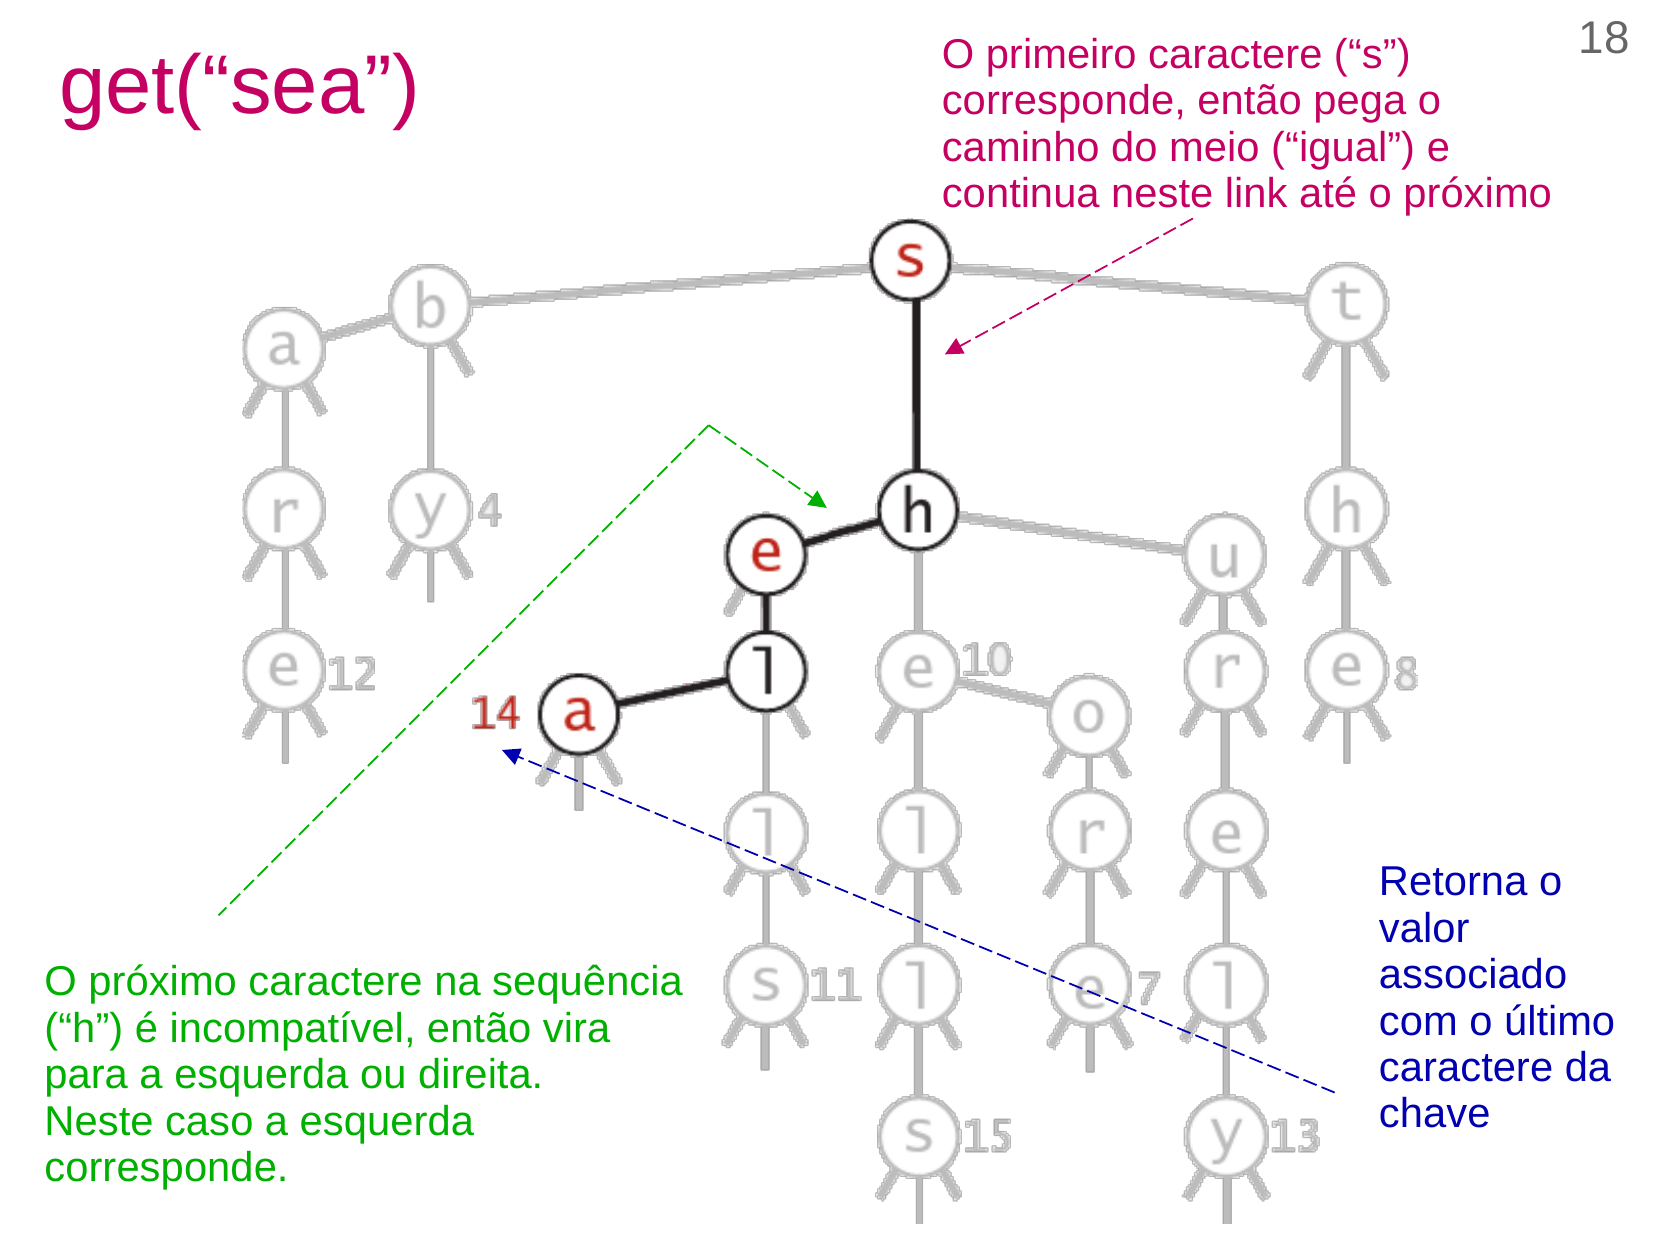

18
O primeiro caractere (“s”) corresponde, então pega o caminho do meio (“igual”) e continua neste link até o próximo
# get(“sea”)
Retorna o valor associado com o último caractere da chave
O próximo caractere na sequência (“h”) é incompatível, então vira para a esquerda ou direita.
Neste caso a esquerda corresponde.